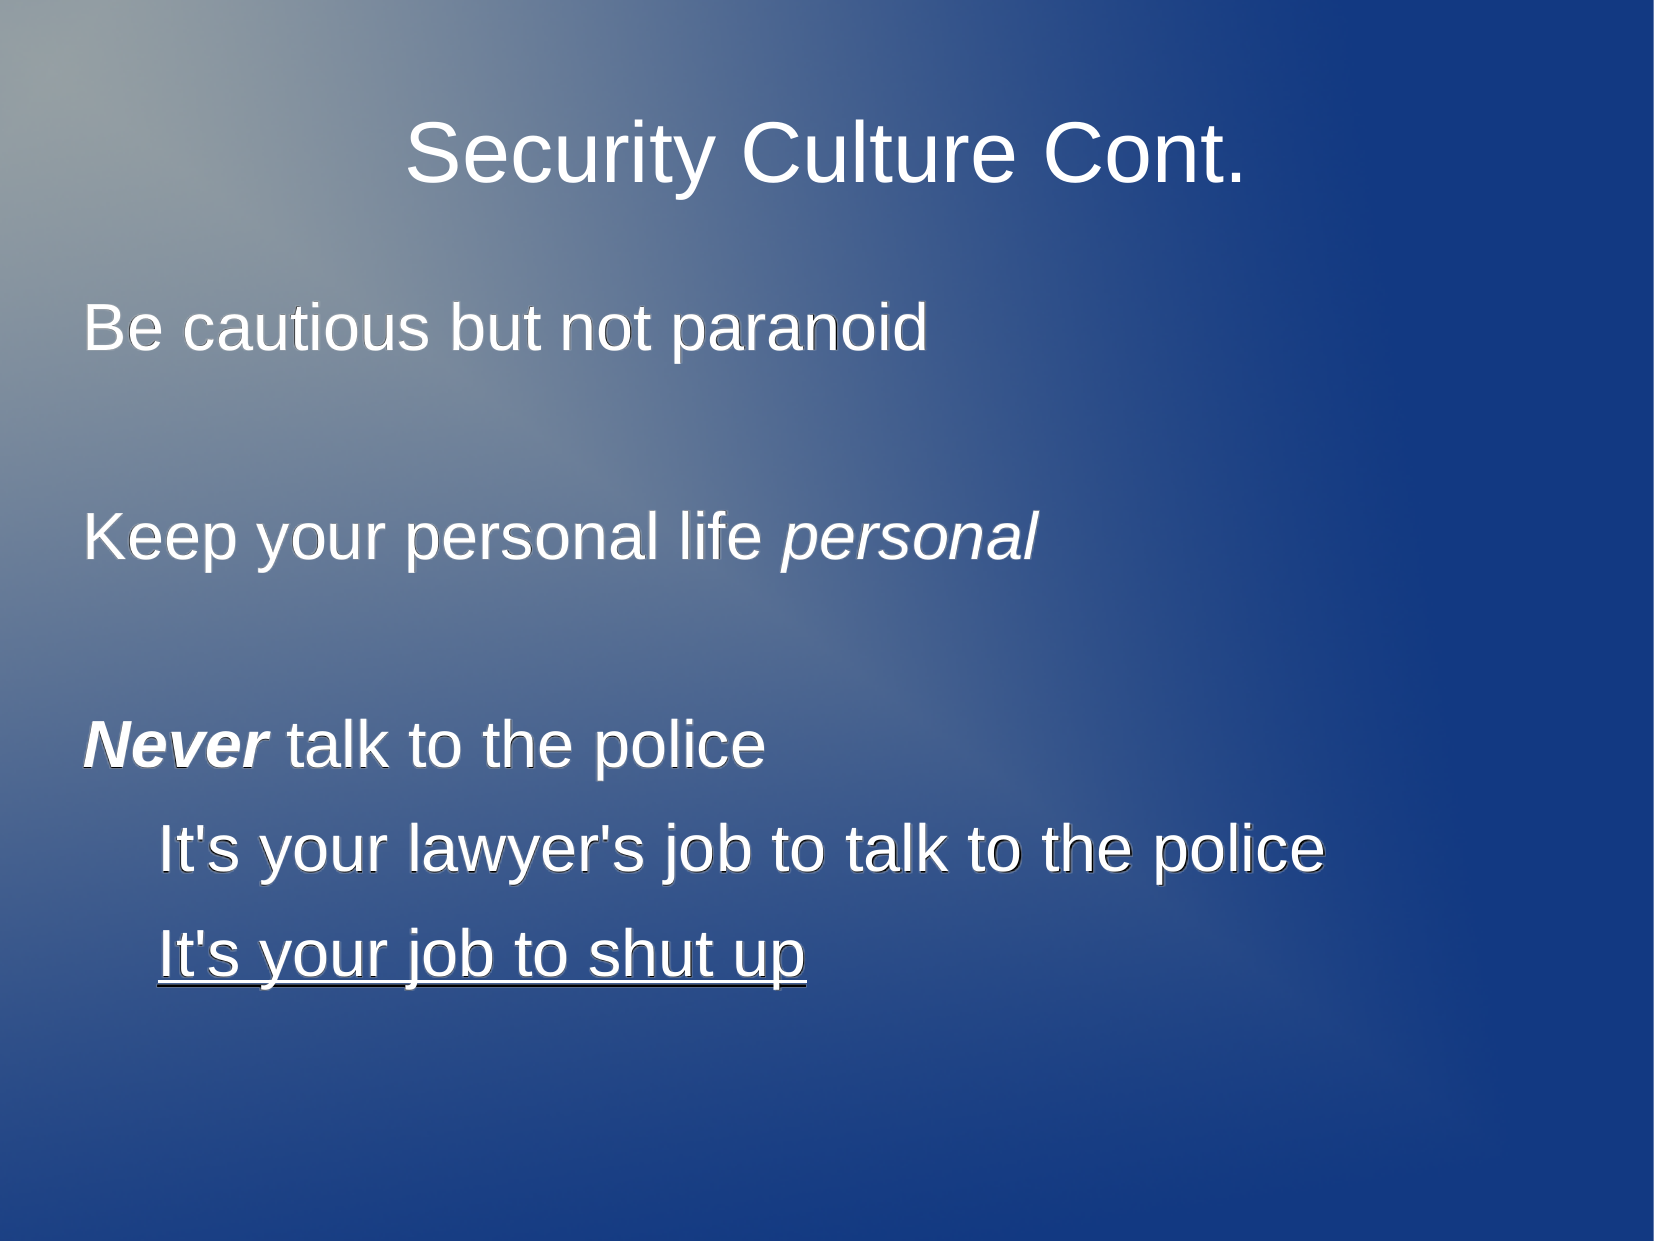

# Security Culture Cont.
Be cautious but not paranoid
Keep your personal life personal
Never talk to the police
	It's your lawyer's job to talk to the police
	It's your job to shut up